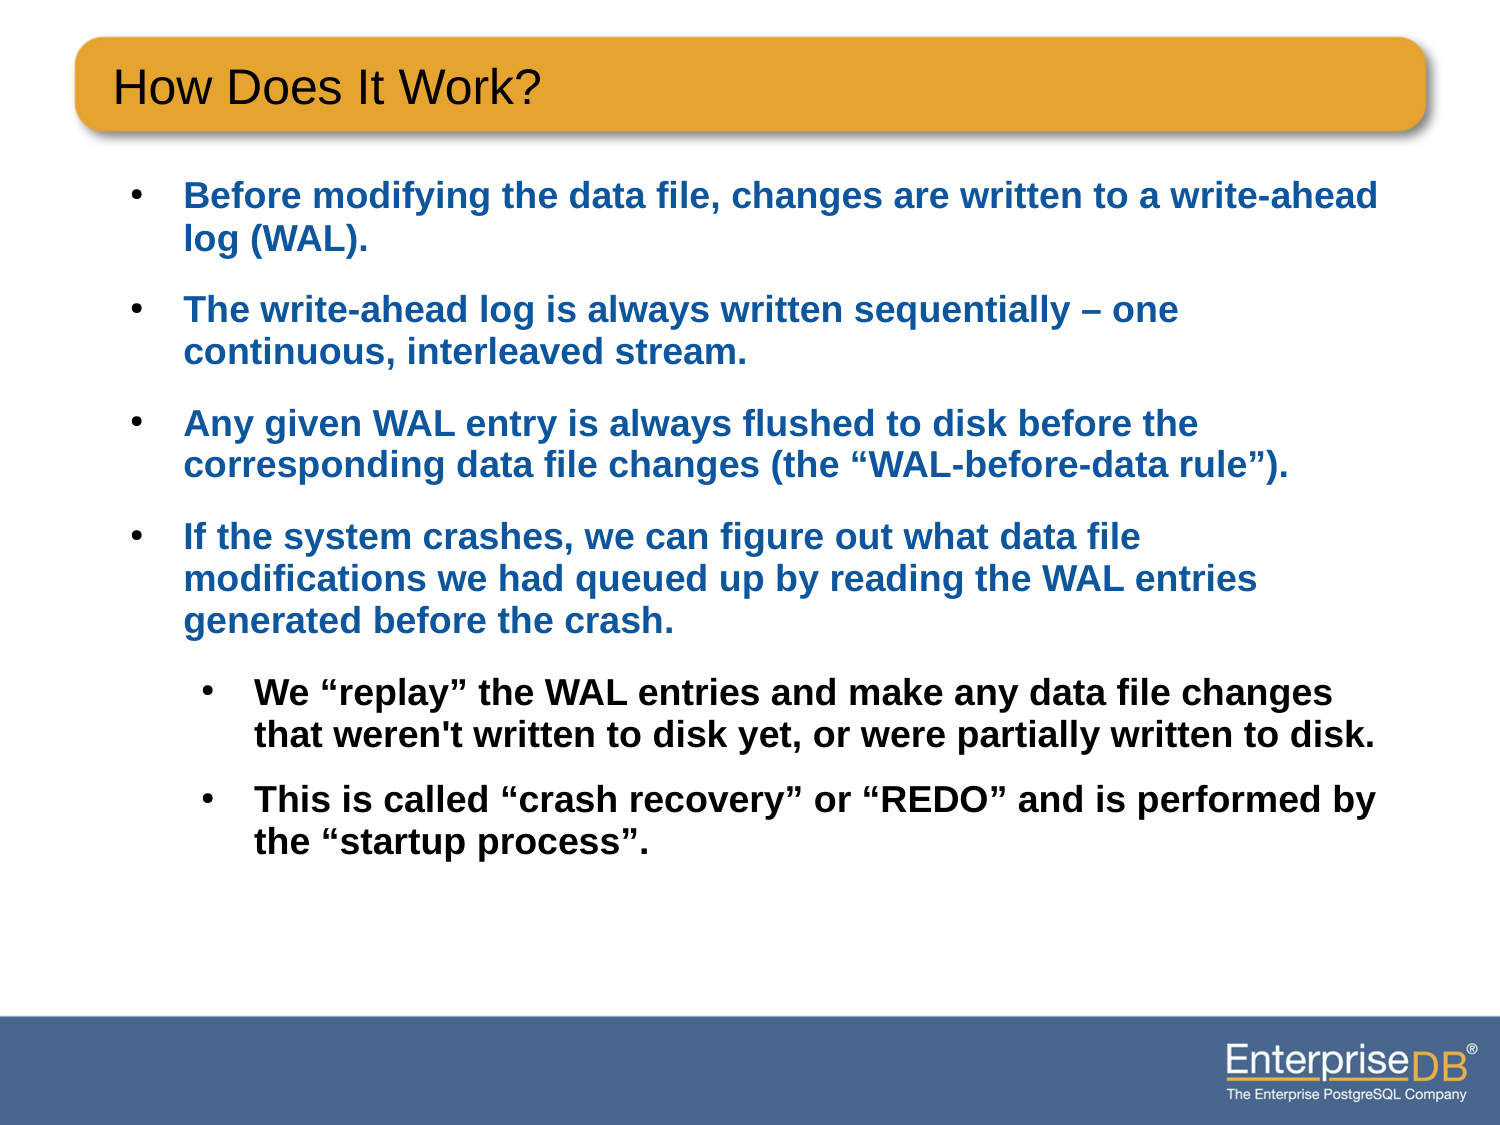

# How Does It Work?
Before modifying the data file, changes are written to a write-ahead log (WAL).
The write-ahead log is always written sequentially – one continuous, interleaved stream.
Any given WAL entry is always flushed to disk before the corresponding data file changes (the “WAL-before-data rule”).
If the system crashes, we can figure out what data file modifications we had queued up by reading the WAL entries generated before the crash.
We “replay” the WAL entries and make any data file changes that weren't written to disk yet, or were partially written to disk.
This is called “crash recovery” or “REDO” and is performed by the “startup process”.